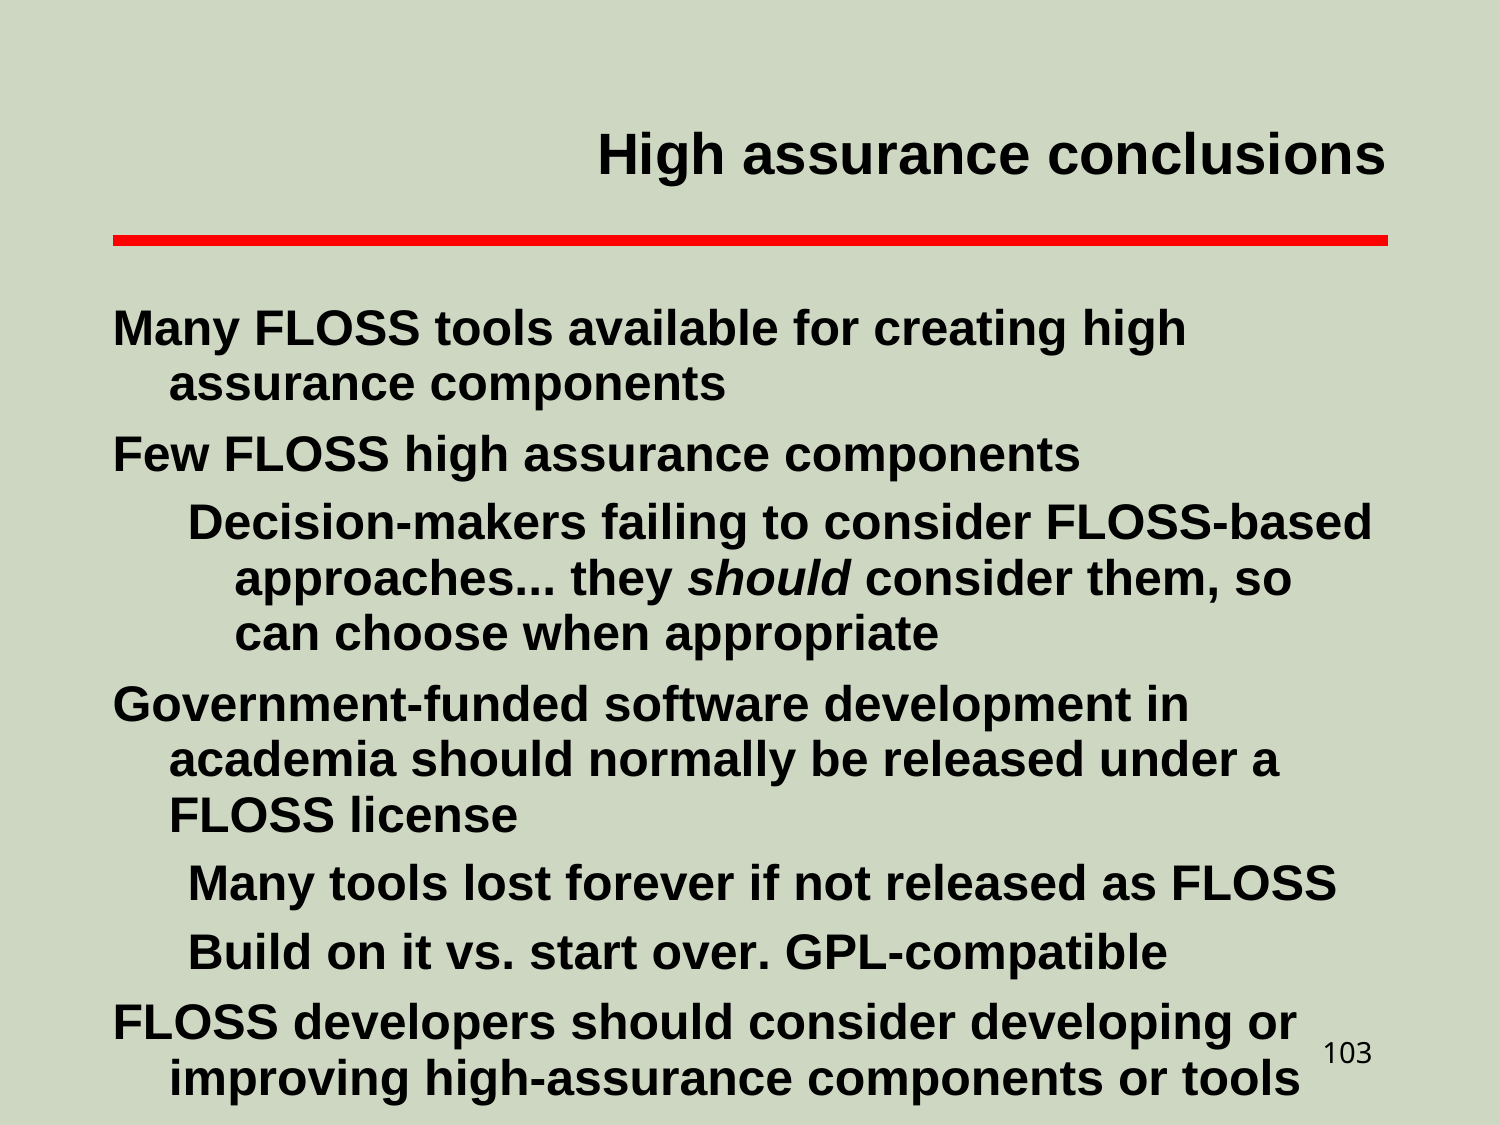

# High assurance conclusions
Many FLOSS tools available for creating high assurance components
Few FLOSS high assurance components
Decision-makers failing to consider FLOSS-based approaches... they should consider them, so can choose when appropriate
Government-funded software development in academia should normally be released under a FLOSS license
Many tools lost forever if not released as FLOSS
Build on it vs. start over. GPL-compatible
FLOSS developers should consider developing or improving high-assurance components or tools